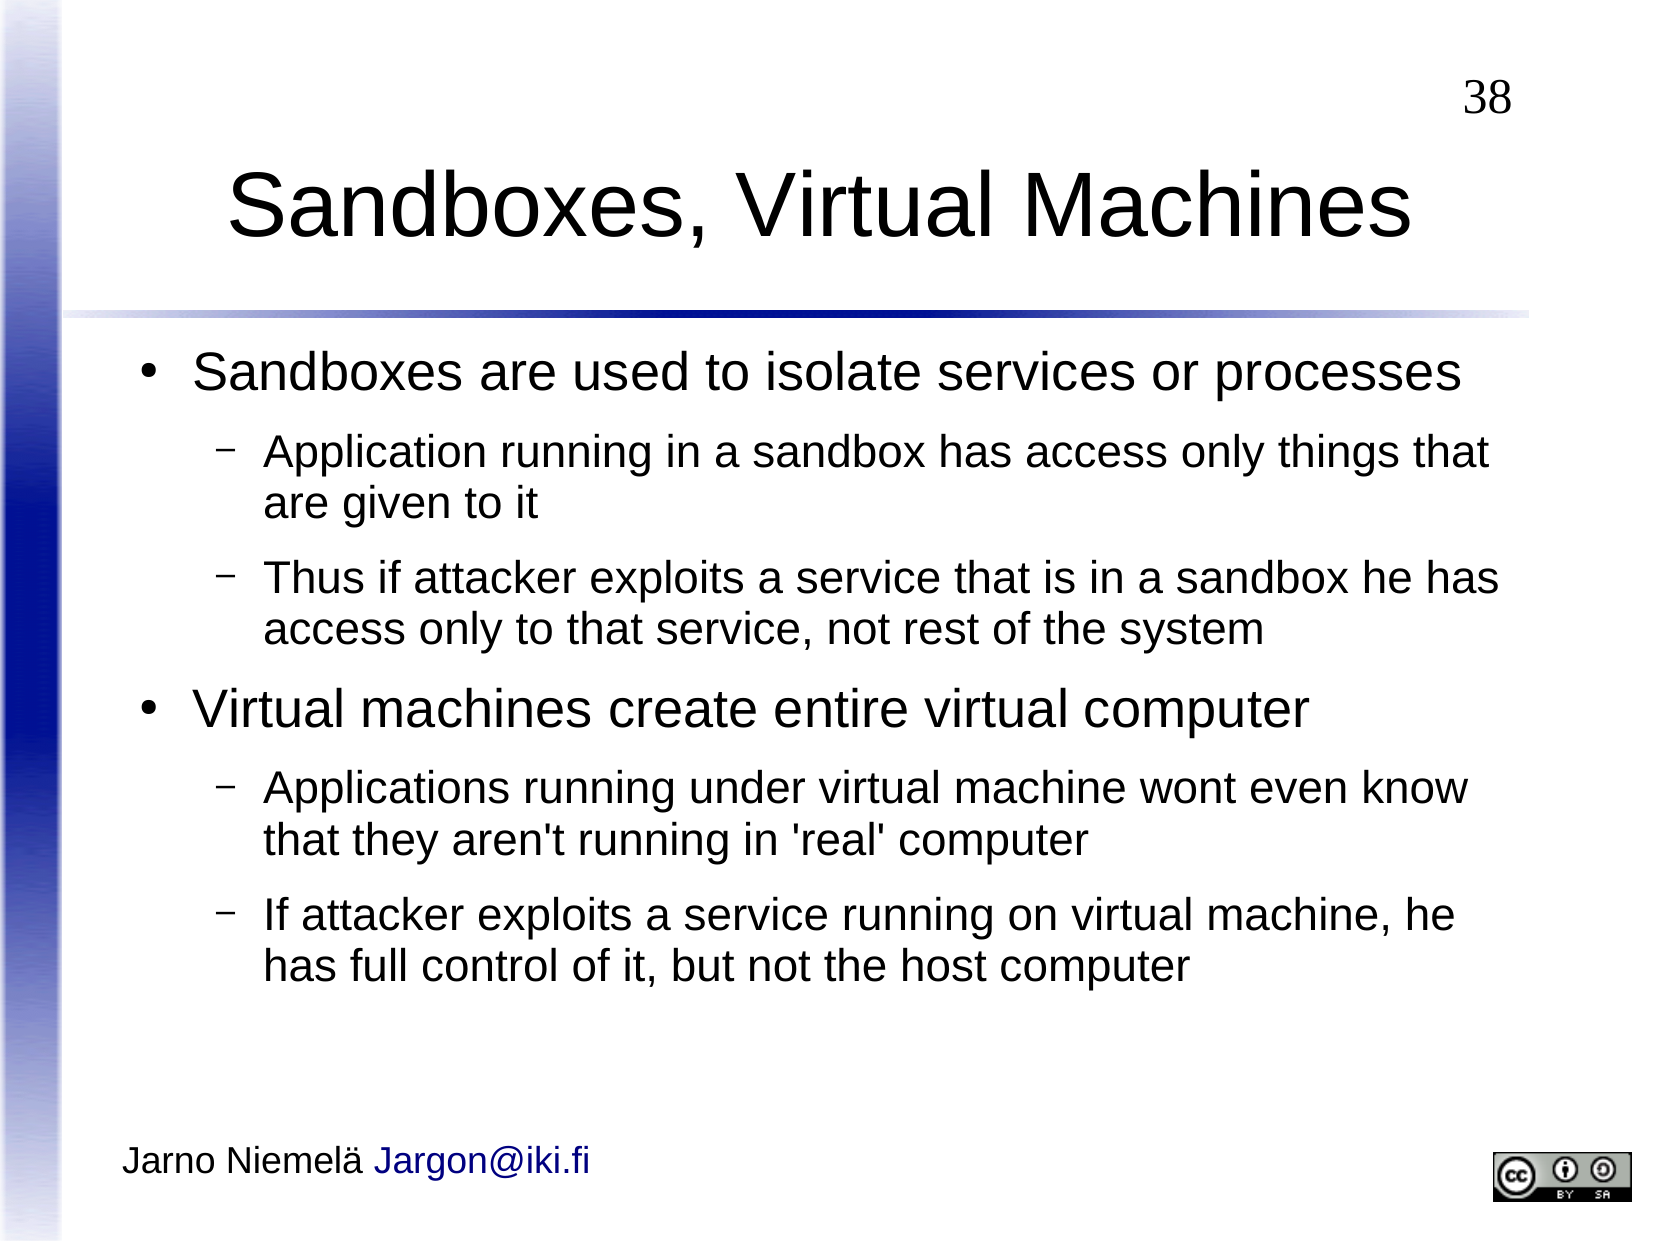

# Sandboxes, Virtual Machines
Sandboxes are used to isolate services or processes
Application running in a sandbox has access only things that are given to it
Thus if attacker exploits a service that is in a sandbox he has access only to that service, not rest of the system
Virtual machines create entire virtual computer
Applications running under virtual machine wont even know that they aren't running in 'real' computer
If attacker exploits a service running on virtual machine, he has full control of it, but not the host computer